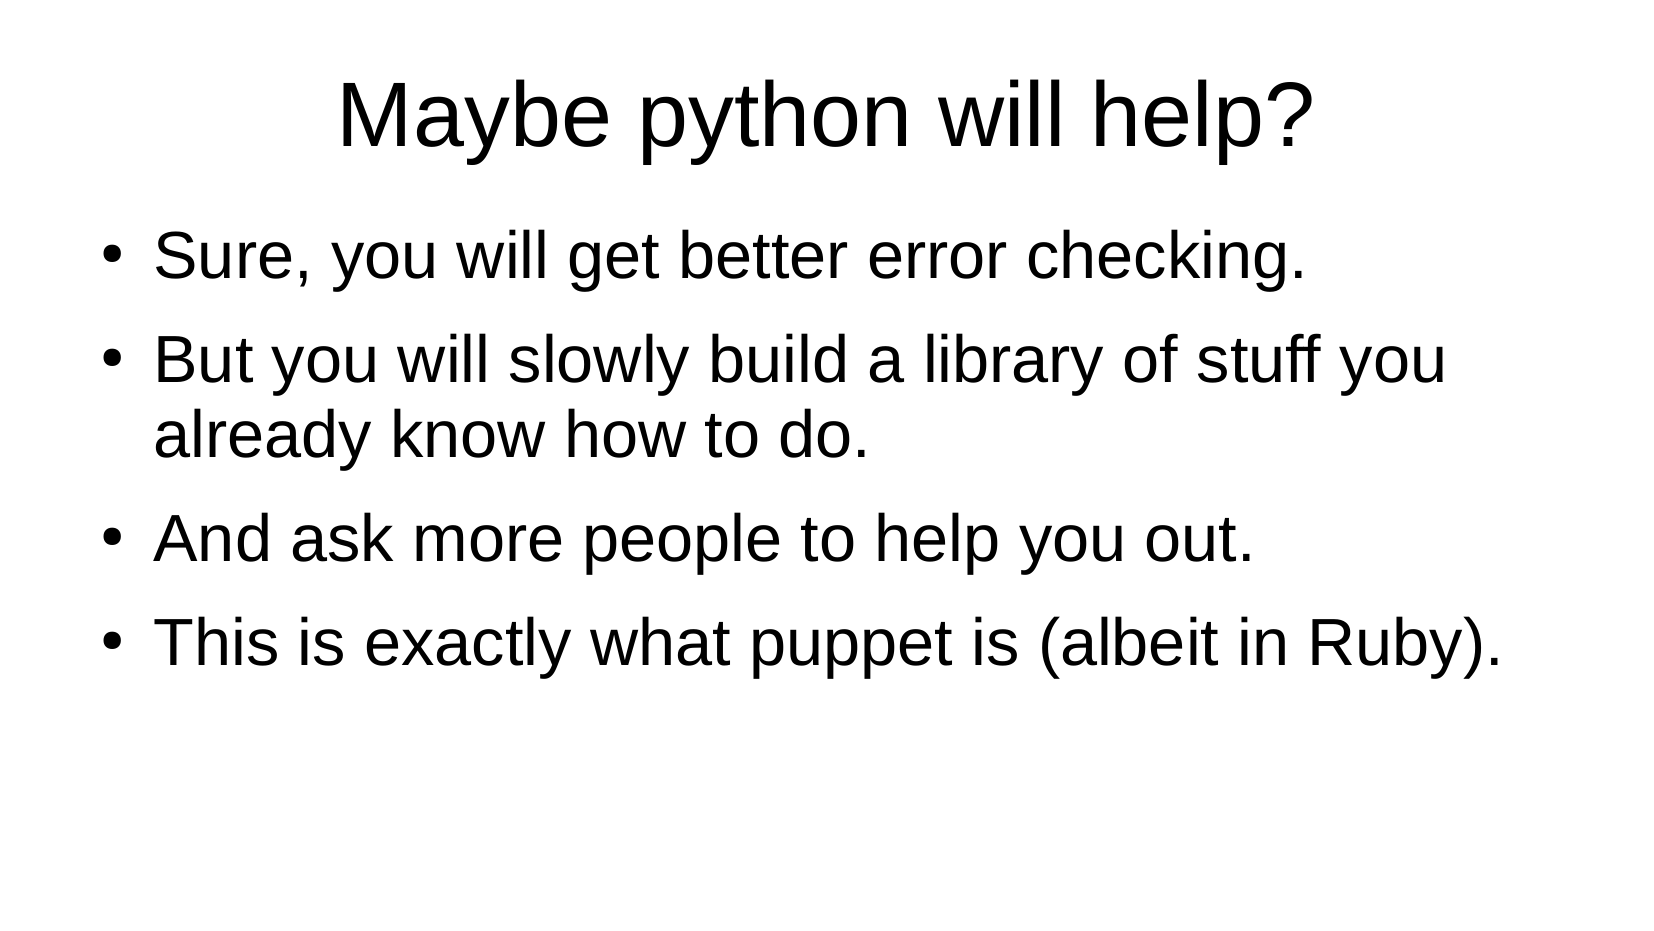

# Maybe python will help?
Sure, you will get better error checking.
But you will slowly build a library of stuff you already know how to do.
And ask more people to help you out.
This is exactly what puppet is (albeit in Ruby).